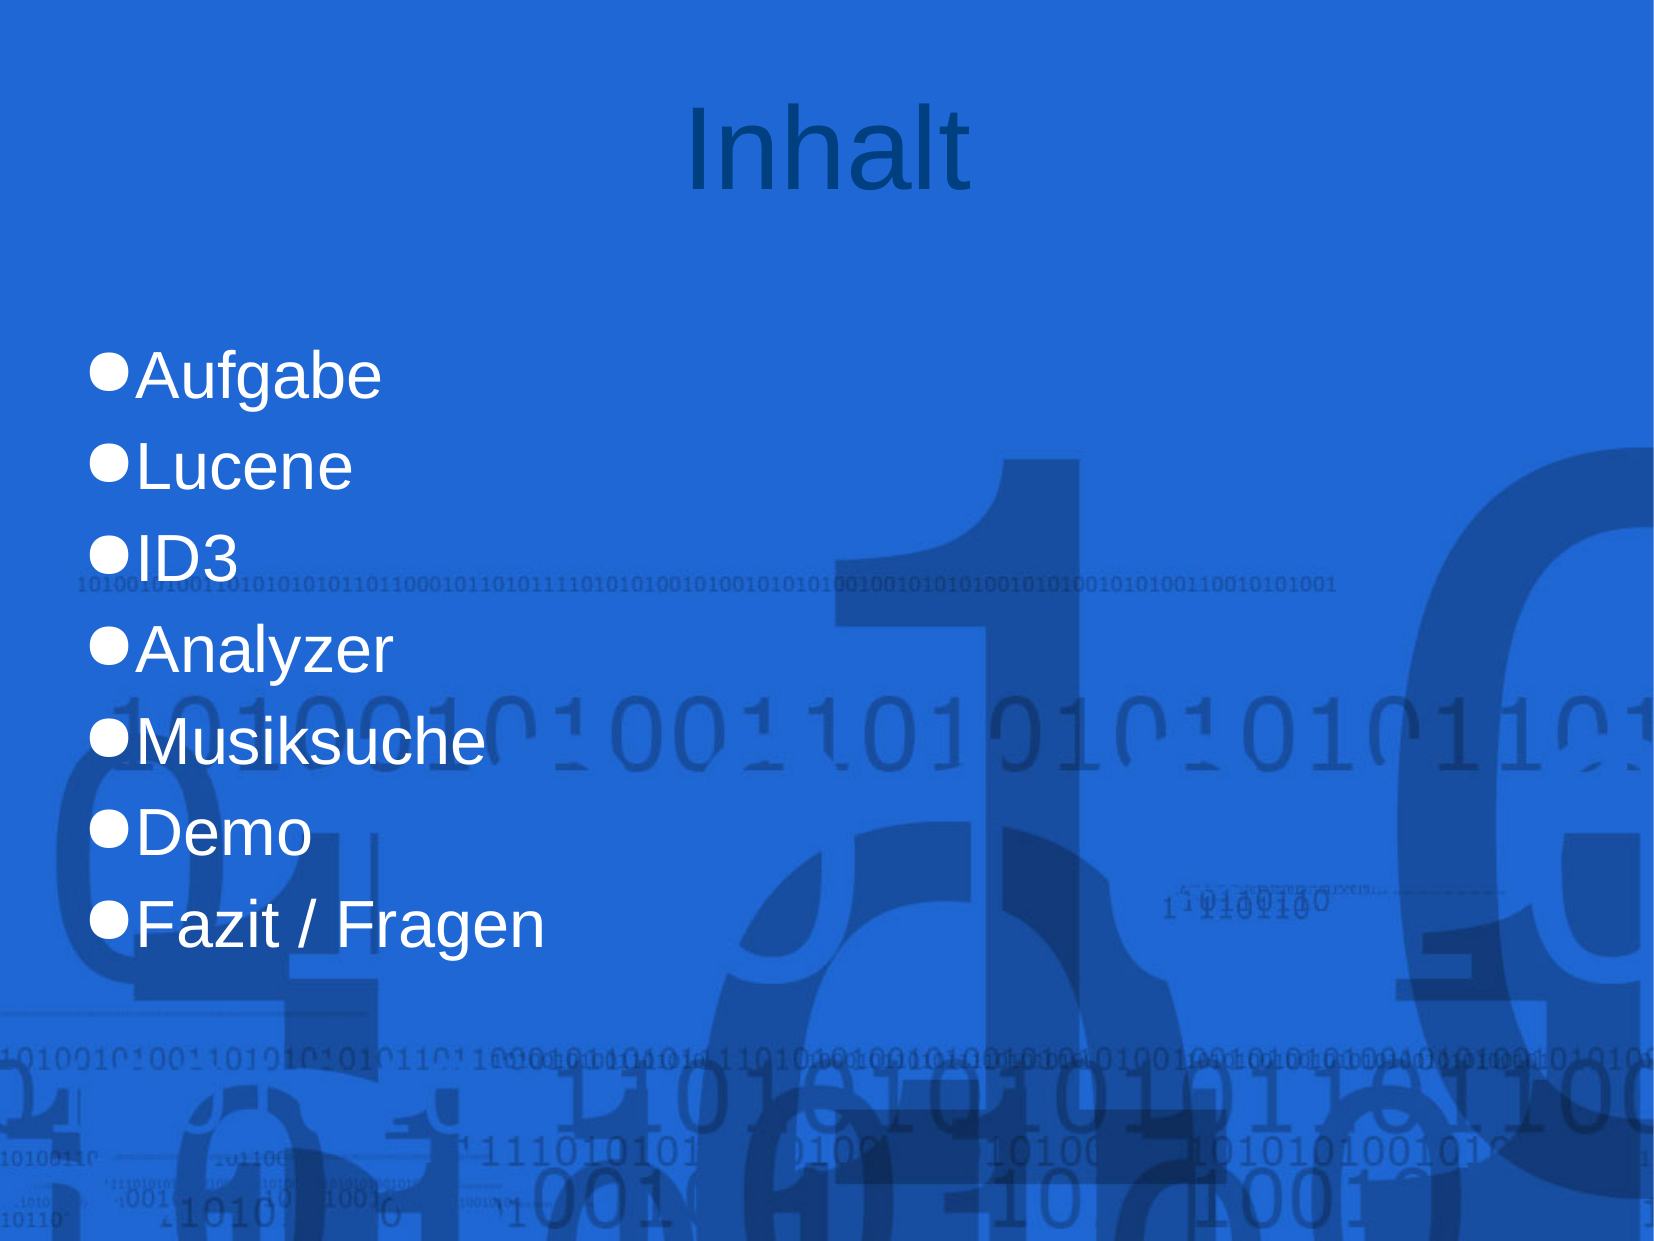

# Inhalt
Aufgabe
Lucene
ID3
Analyzer
Musiksuche
Demo
Fazit / Fragen